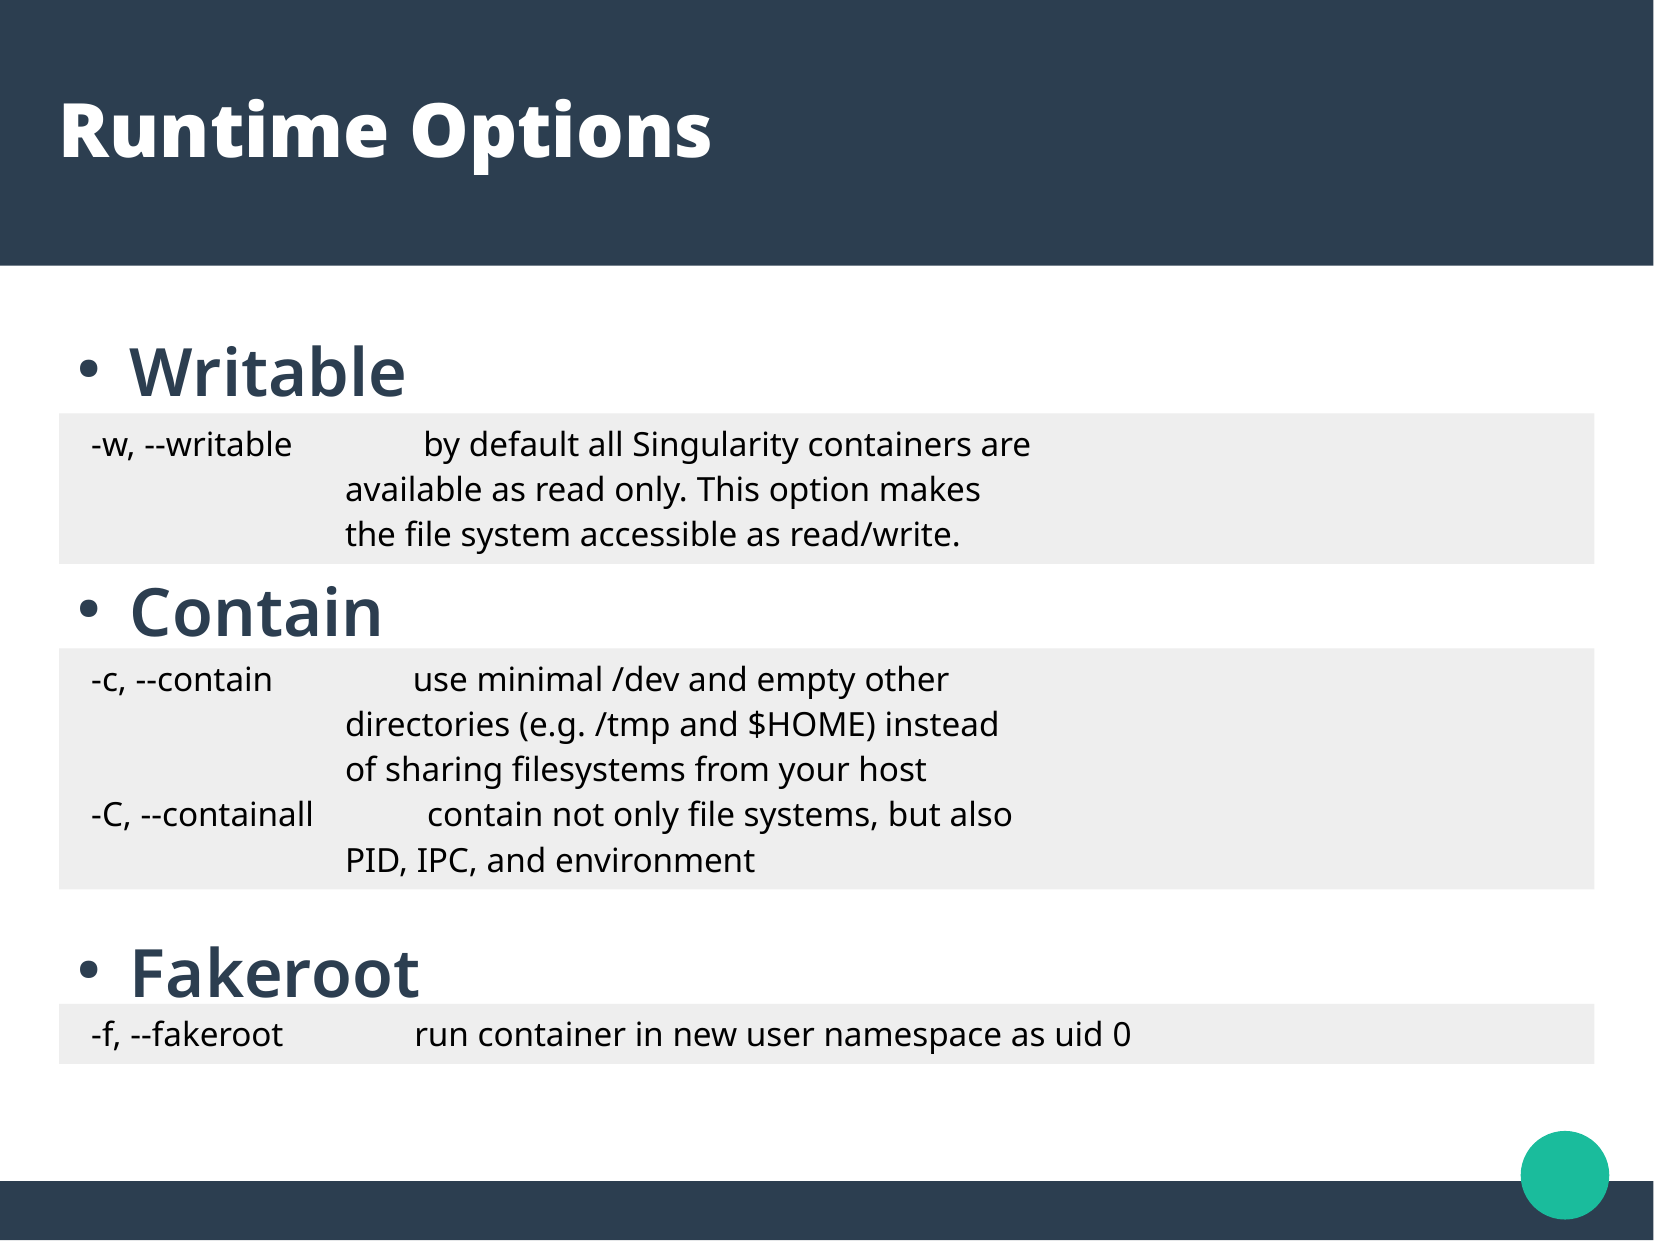

# Runtime Options
Writable
Contain
Fakeroot
 -w, --writable by default all Singularity containers are
 available as read only. This option makes
 the file system accessible as read/write.
 -c, --contain use minimal /dev and empty other
 directories (e.g. /tmp and $HOME) instead
 of sharing filesystems from your host
 -C, --containall contain not only file systems, but also
 PID, IPC, and environment
 -f, --fakeroot run container in new user namespace as uid 0